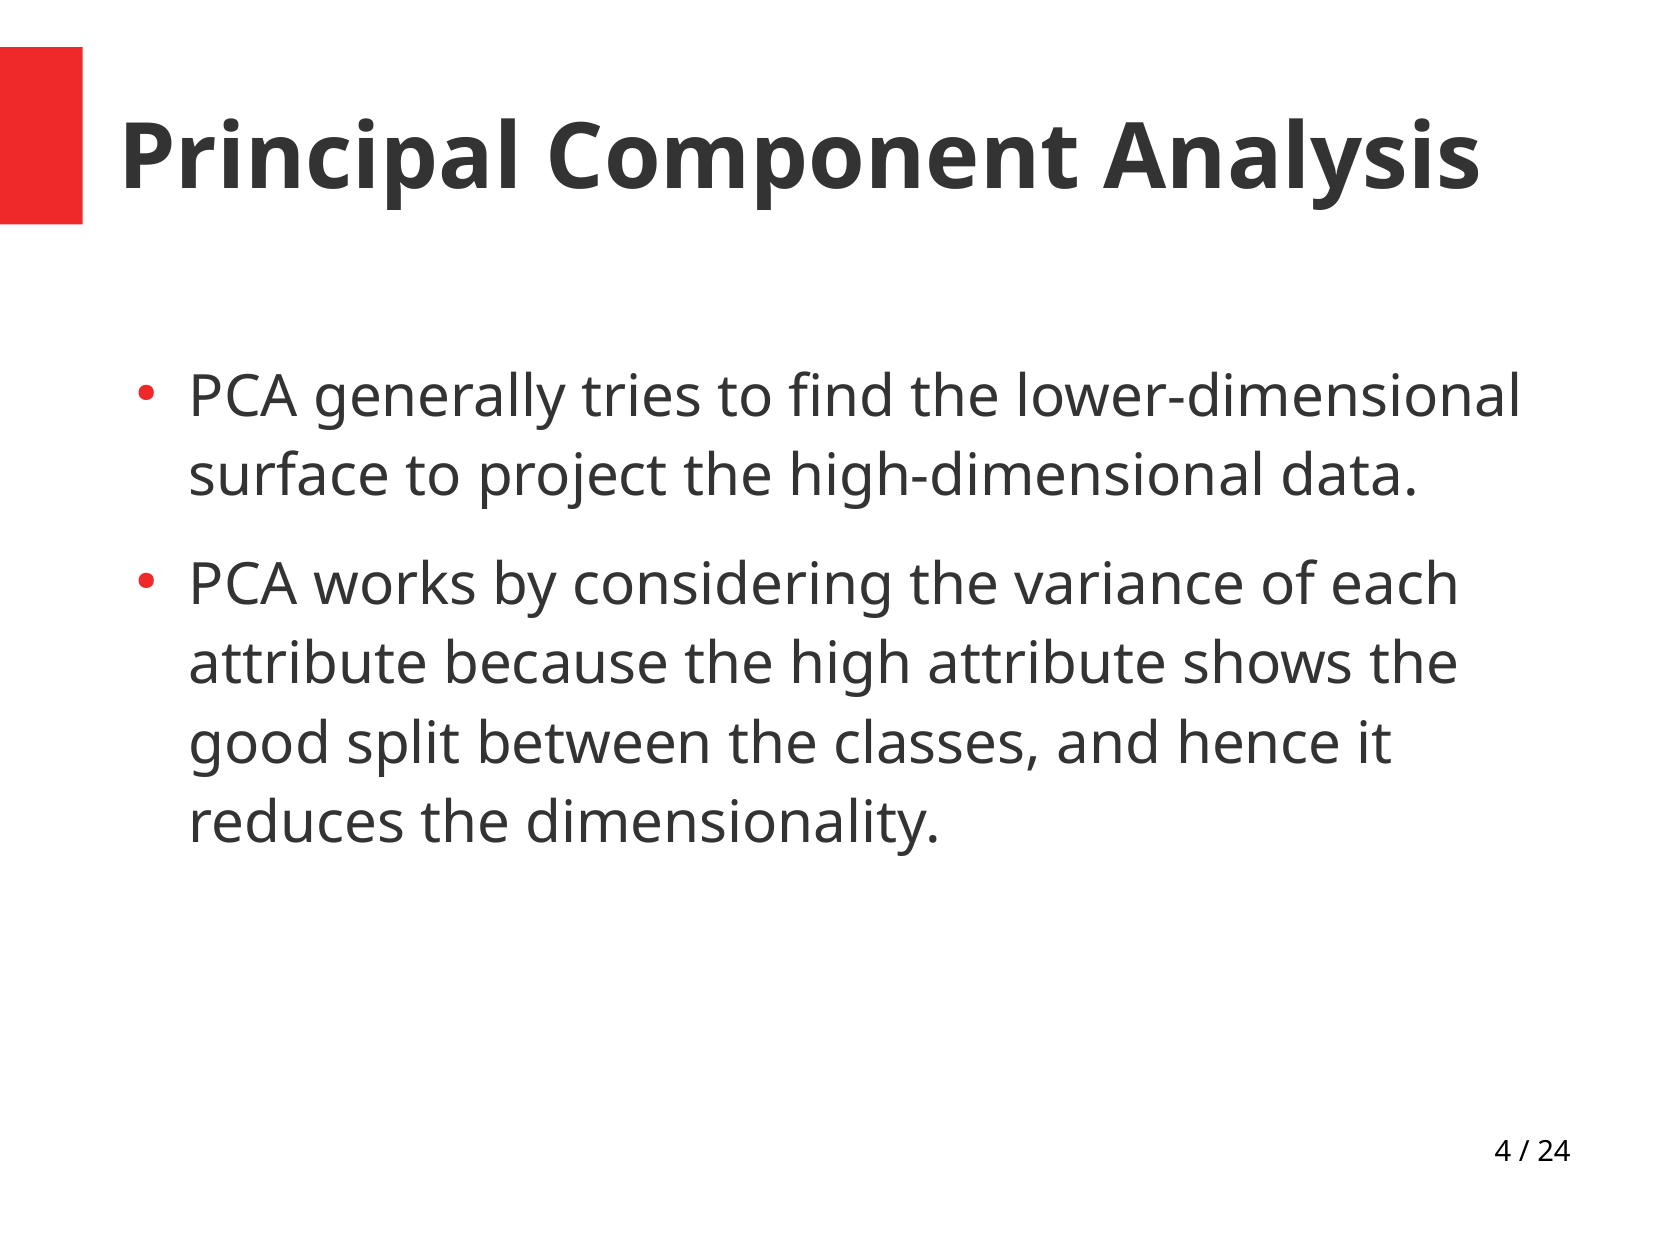

# Principal Component Analysis
PCA generally tries to find the lower-dimensional surface to project the high-dimensional data.
PCA works by considering the variance of each attribute because the high attribute shows the good split between the classes, and hence it reduces the dimensionality.
4